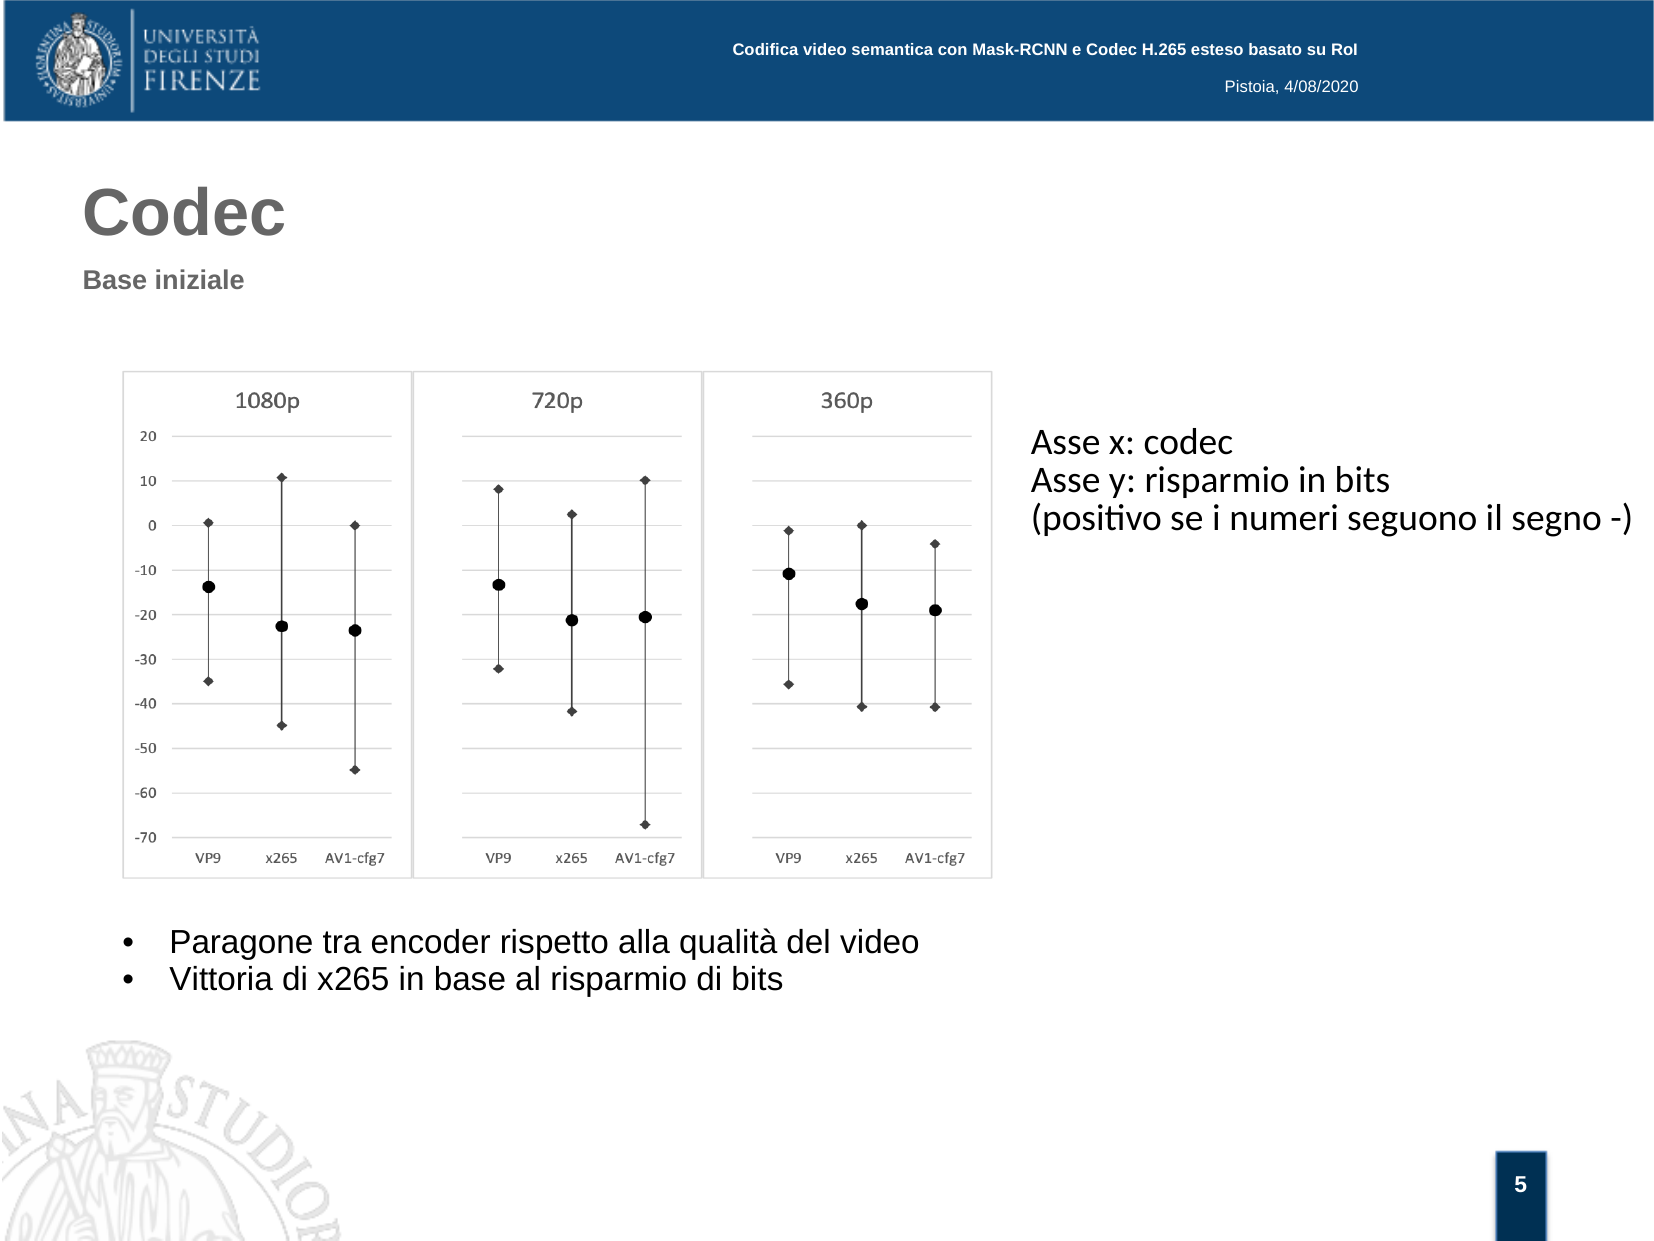

Codifica video semantica con Mask-RCNN e Codec H.265 esteso basato su RoI
Pistoia, 4/08/2020
Codec
Base iniziale
Asse x: codec
Asse y: risparmio in bits
(positivo se i numeri seguono il segno -)
Paragone tra encoder rispetto alla qualità del video
Vittoria di x265 in base al risparmio di bits
5